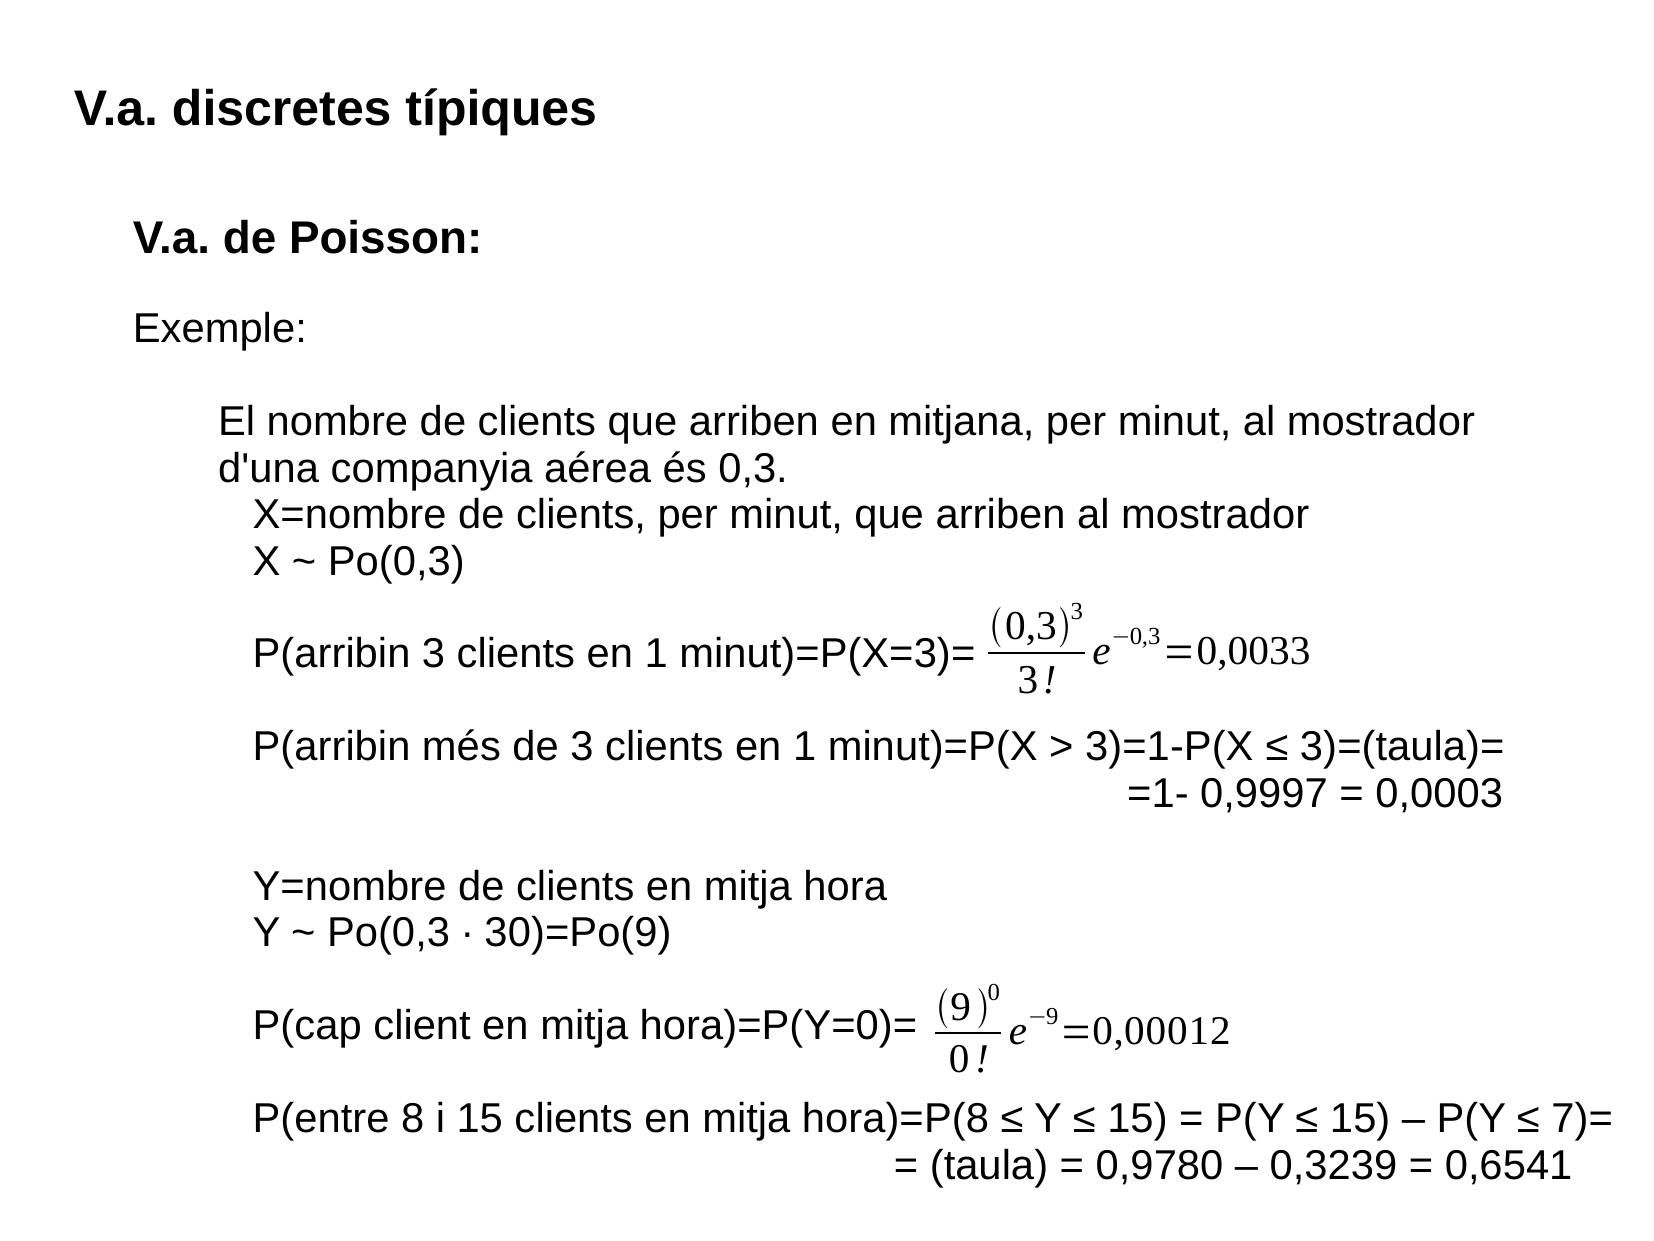

V.a. discretes típiques
V.a. de Poisson:
Exemple:
	 El nombre de clients que arriben en mitjana, per minut, al mostrador
	 d'una companyia aérea és 0,3.
	 X=nombre de clients, per minut, que arriben al mostrador
	 X ~ Po(0,3)
	 P(arribin 3 clients en 1 minut)=P(X=3)=
	 P(arribin més de 3 clients en 1 minut)=P(X > 3)=1-P(X ≤ 3)=(taula)=
													 =1- 0,9997 = 0,0003
	 Y=nombre de clients en mitja hora
	 Y ~ Po(0,3 ∙ 30)=Po(9)
	 P(cap client en mitja hora)=P(Y=0)=
	 P(entre 8 i 15 clients en mitja hora)=P(8 ≤ Y ≤ 15) = P(Y ≤ 15) – P(Y ≤ 7)=
										 = (taula) = 0,9780 – 0,3239 = 0,6541